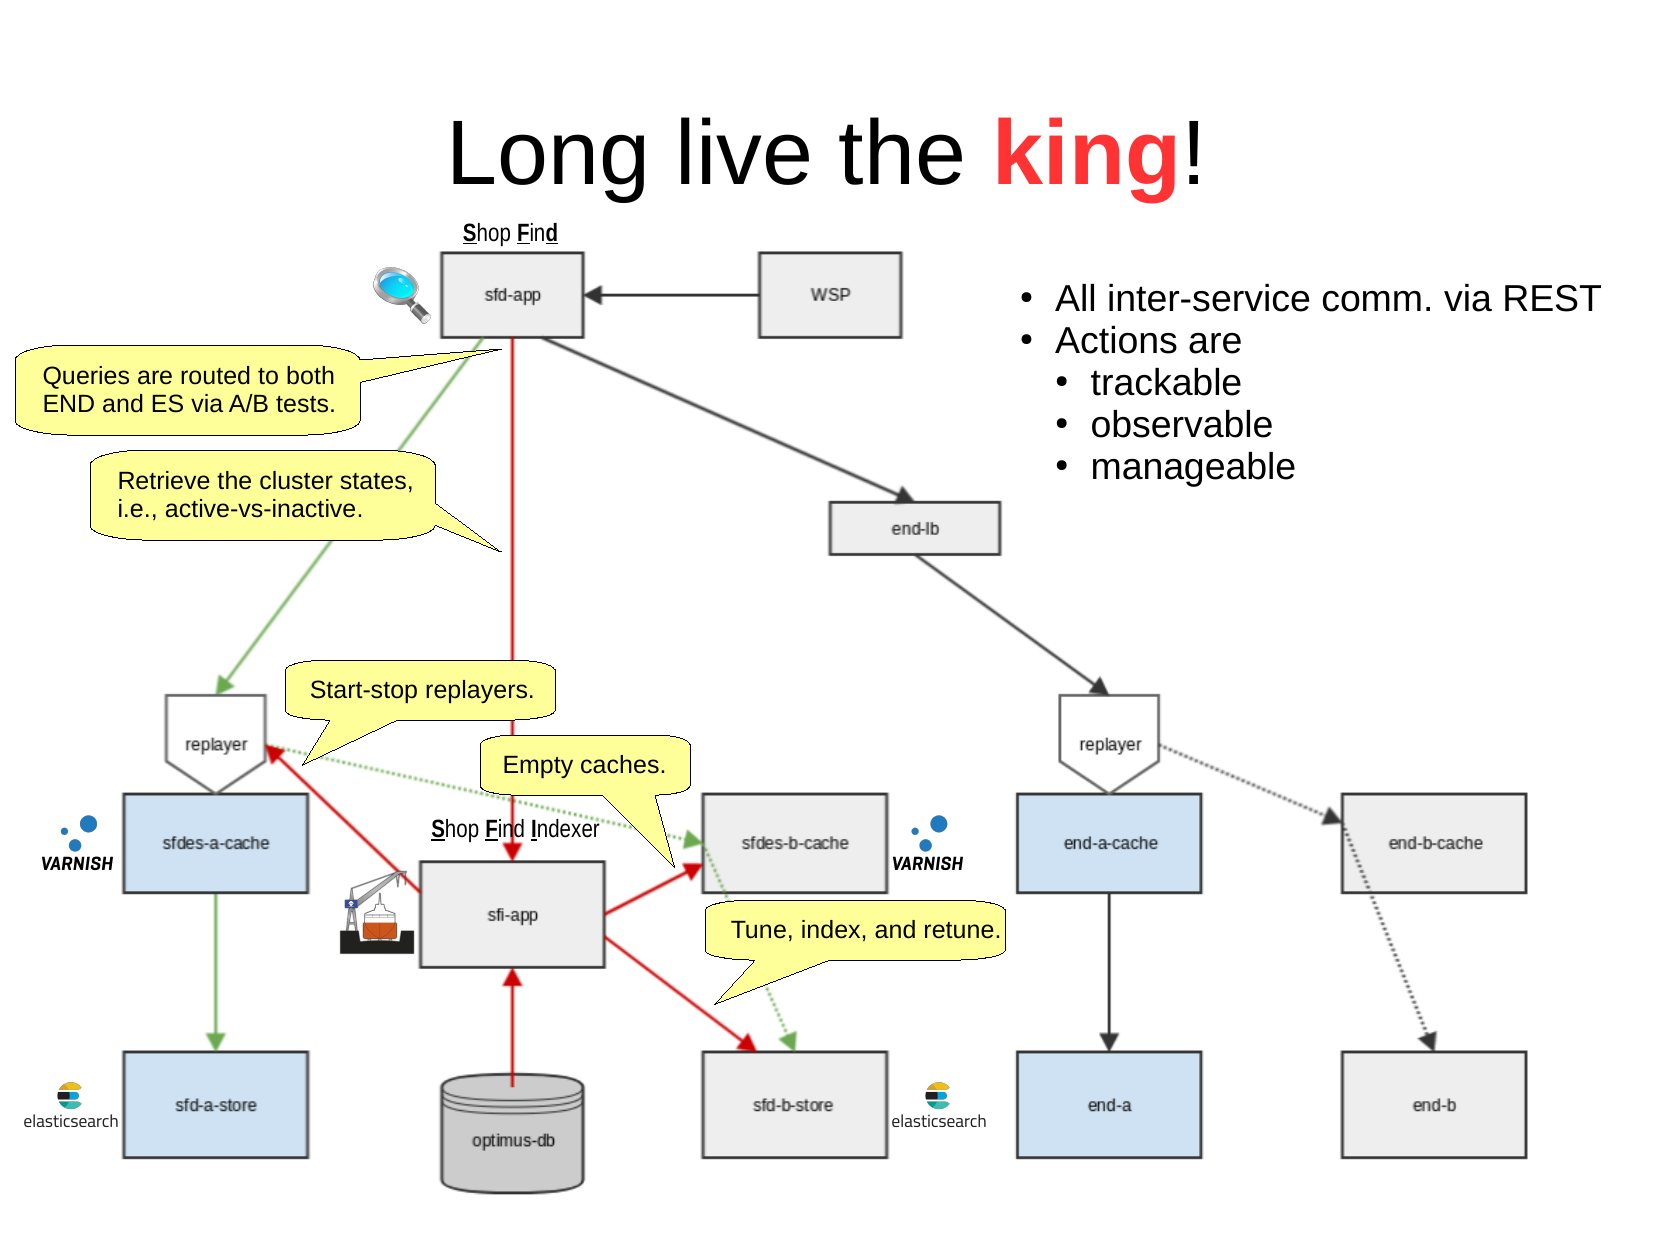

# Long live the king!
Shop Find
All inter-service comm. via REST
Actions are
trackable
observable
manageable
Queries are routed to both
END and ES via A/B tests.
Retrieve the cluster states,
i.e., active-vs-inactive.
Start-stop replayers.
Empty caches.
Shop Find Indexer
Tune, index, and retune.